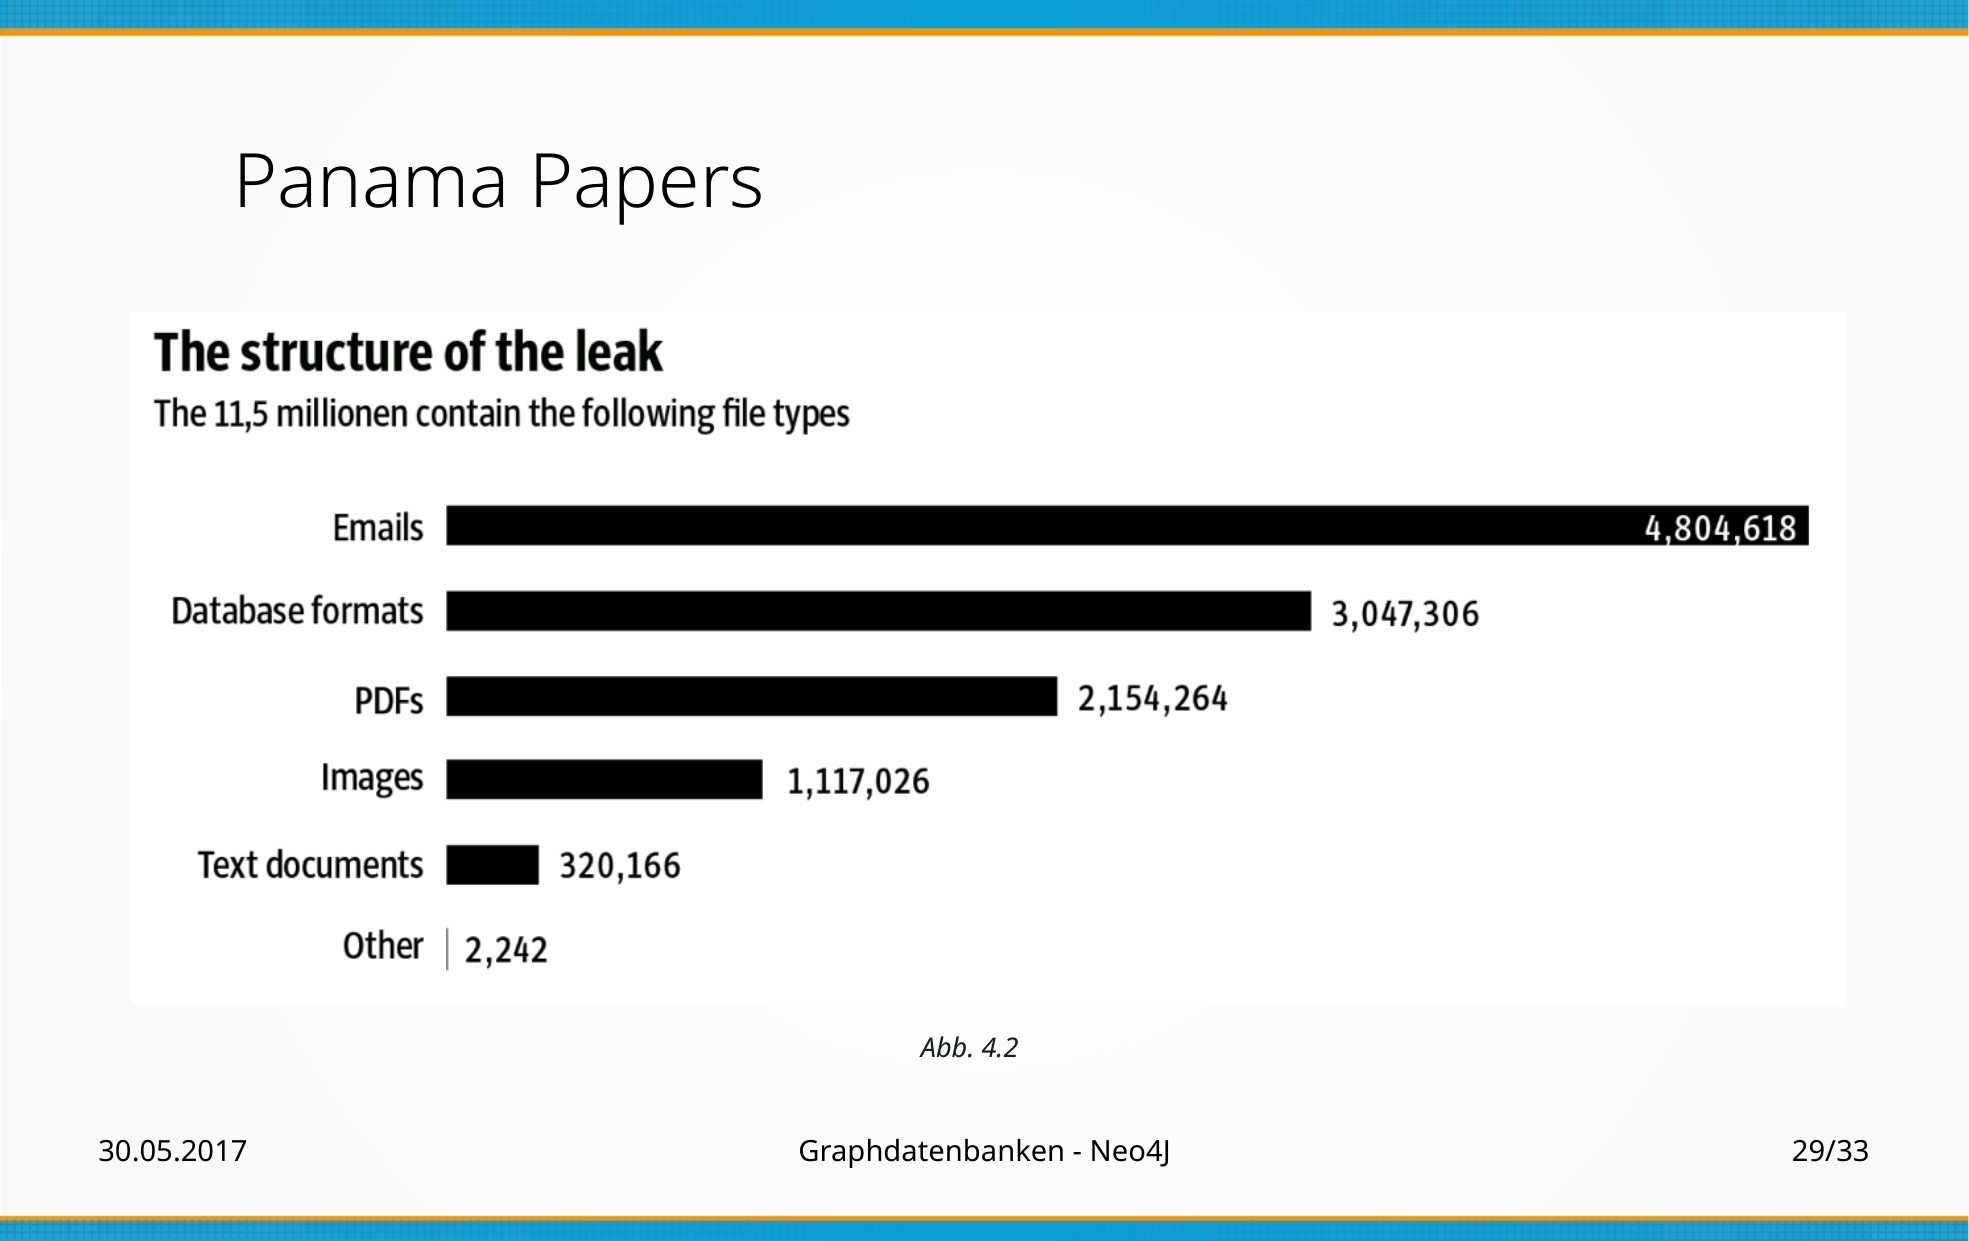

# Panama Papers
Abb. 4.2
30.05.2017
Graphdatenbanken - Neo4J
29